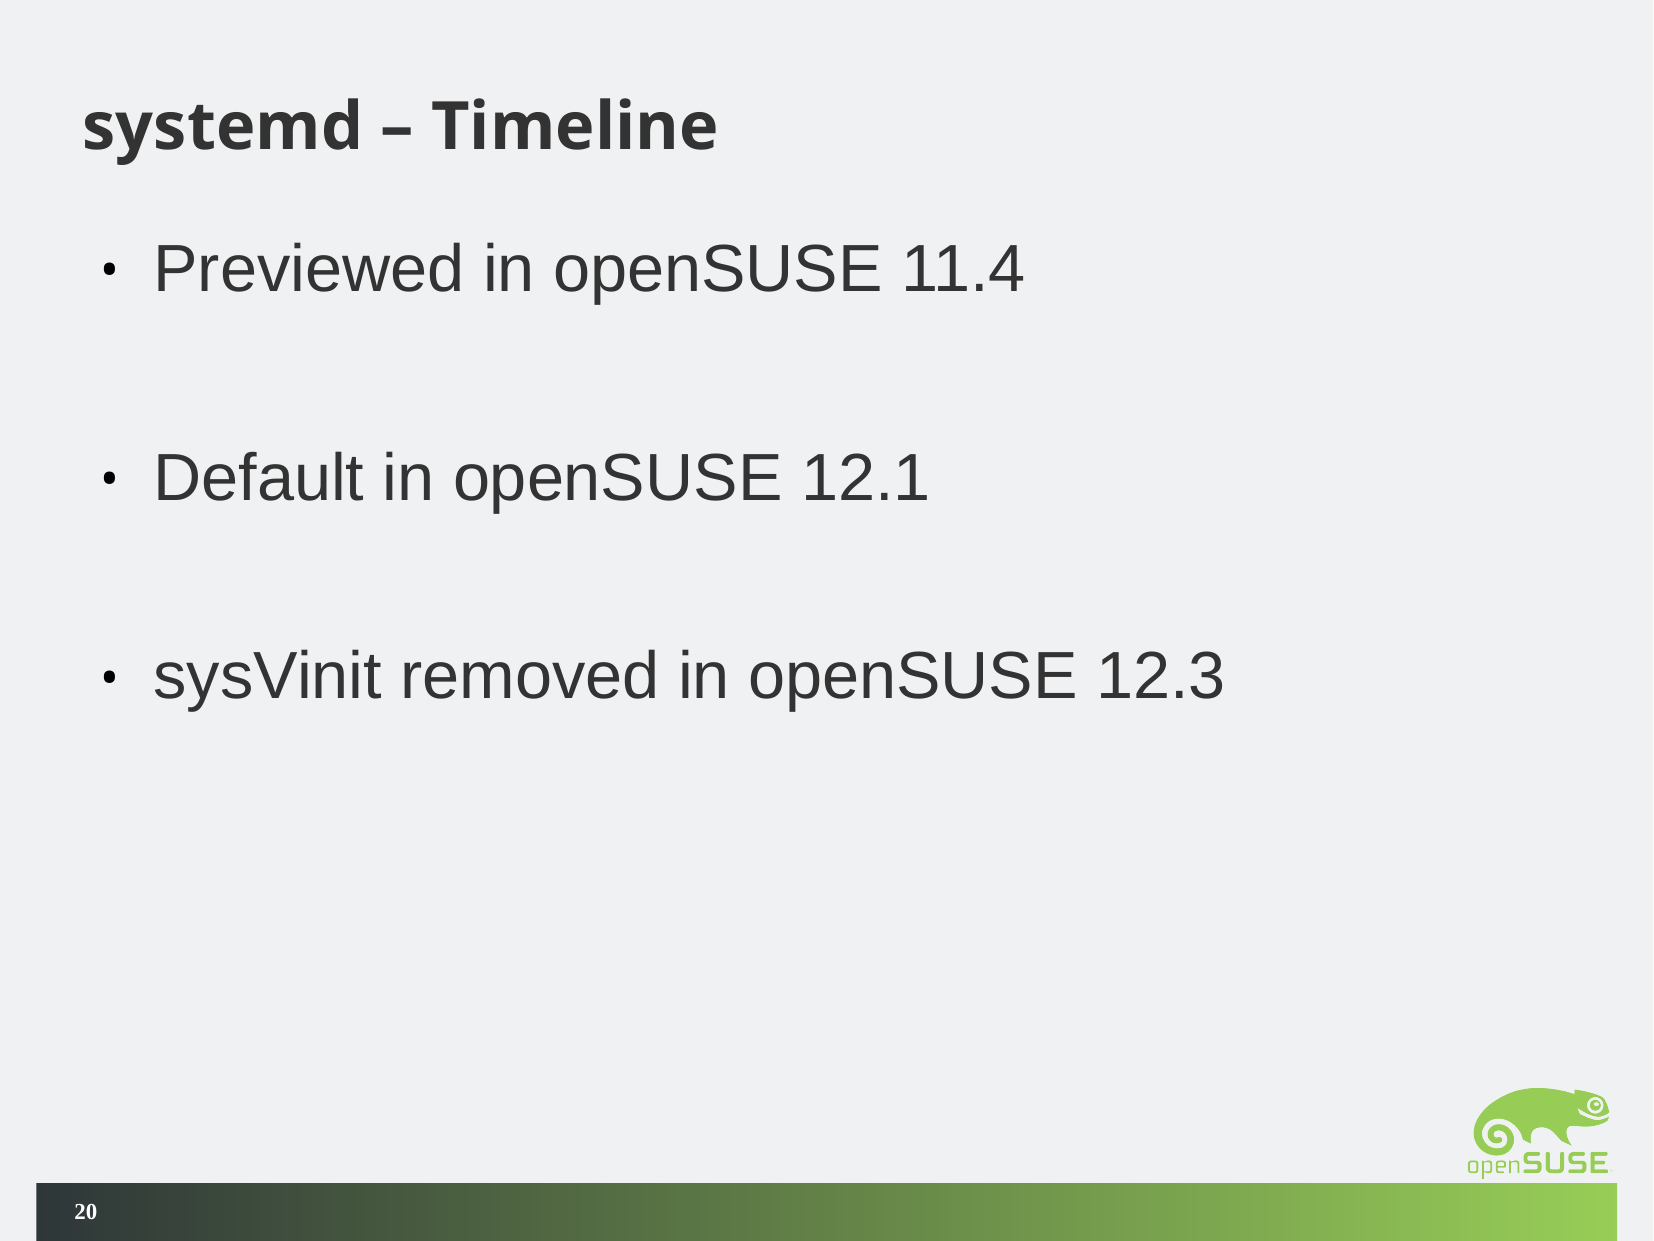

# systemd – Timeline
Previewed in openSUSE 11.4
Default in openSUSE 12.1
sysVinit removed in openSUSE 12.3
20